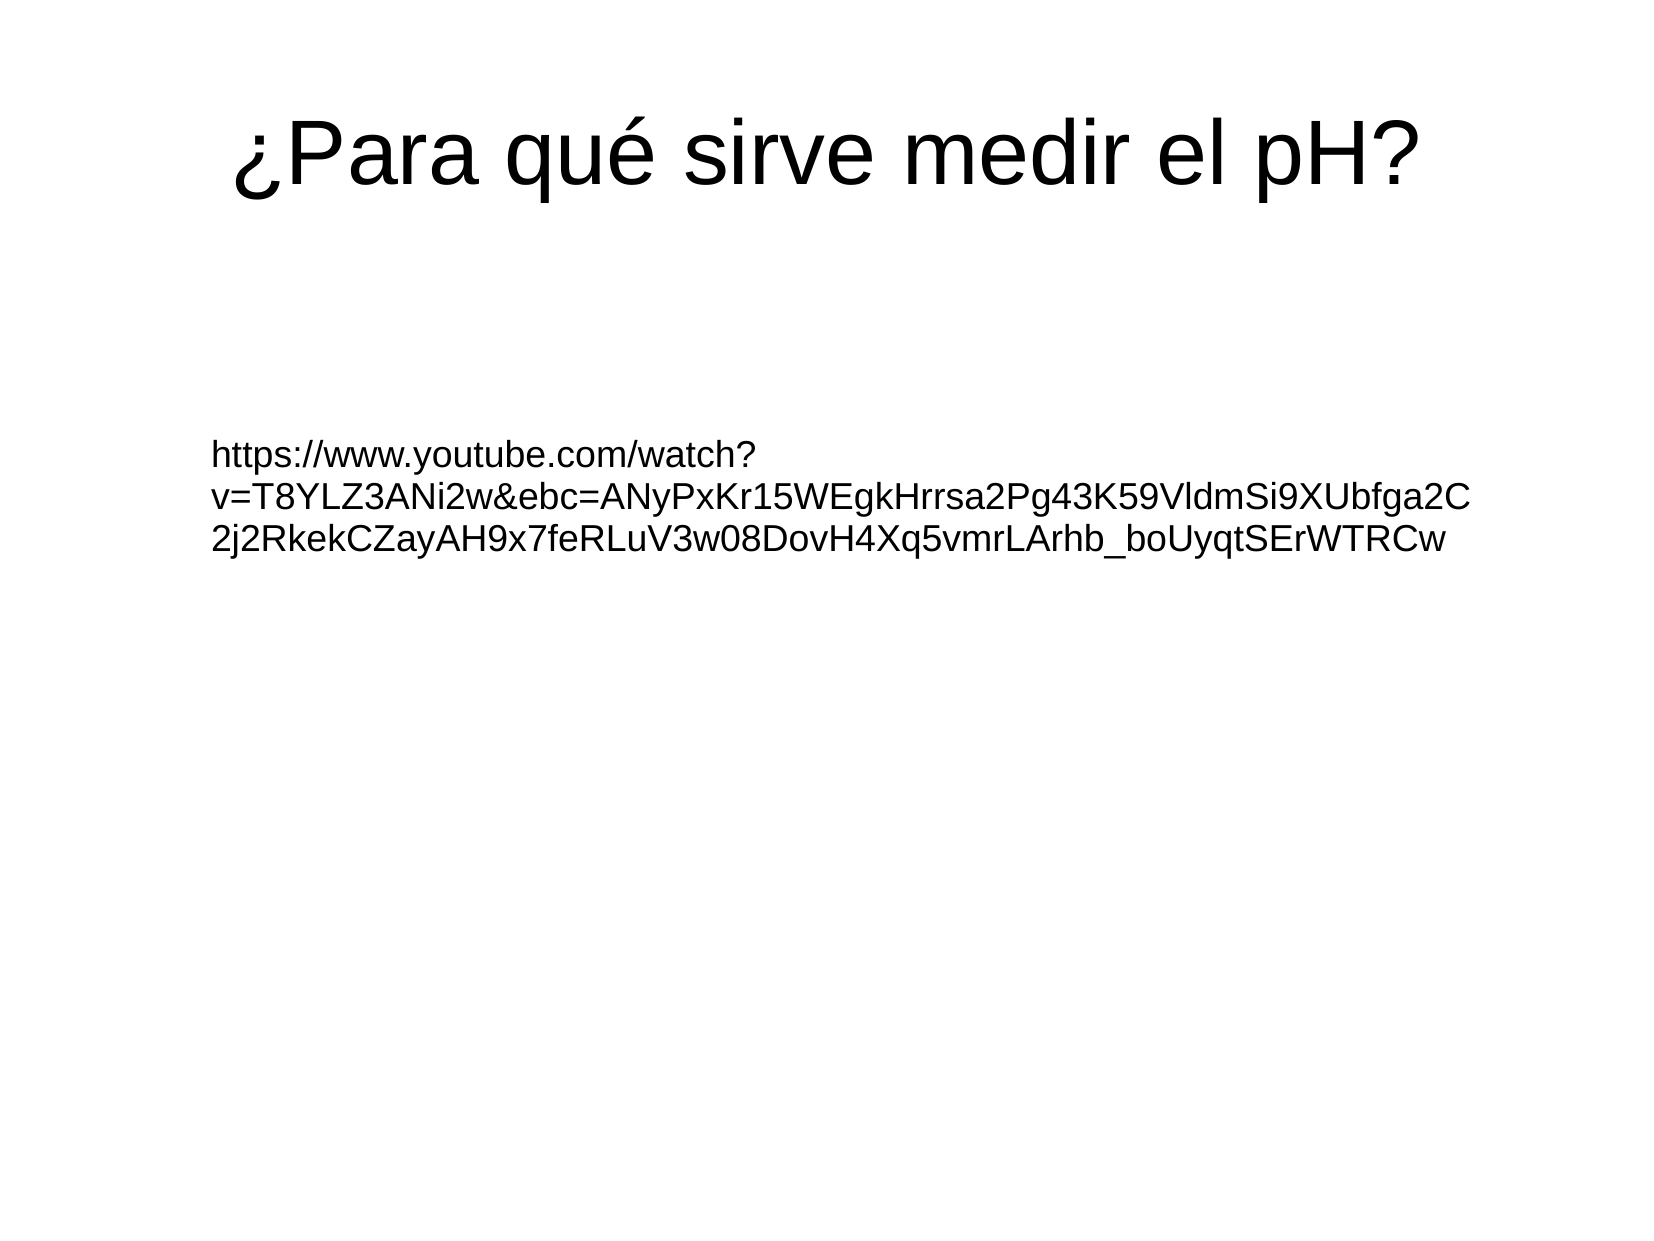

# ¿Para qué sirve medir el pH?
https://www.youtube.com/watch?v=T8YLZ3ANi2w&ebc=ANyPxKr15WEgkHrrsa2Pg43K59VldmSi9XUbfga2C2j2RkekCZayAH9x7feRLuV3w08DovH4Xq5vmrLArhb_boUyqtSErWTRCw